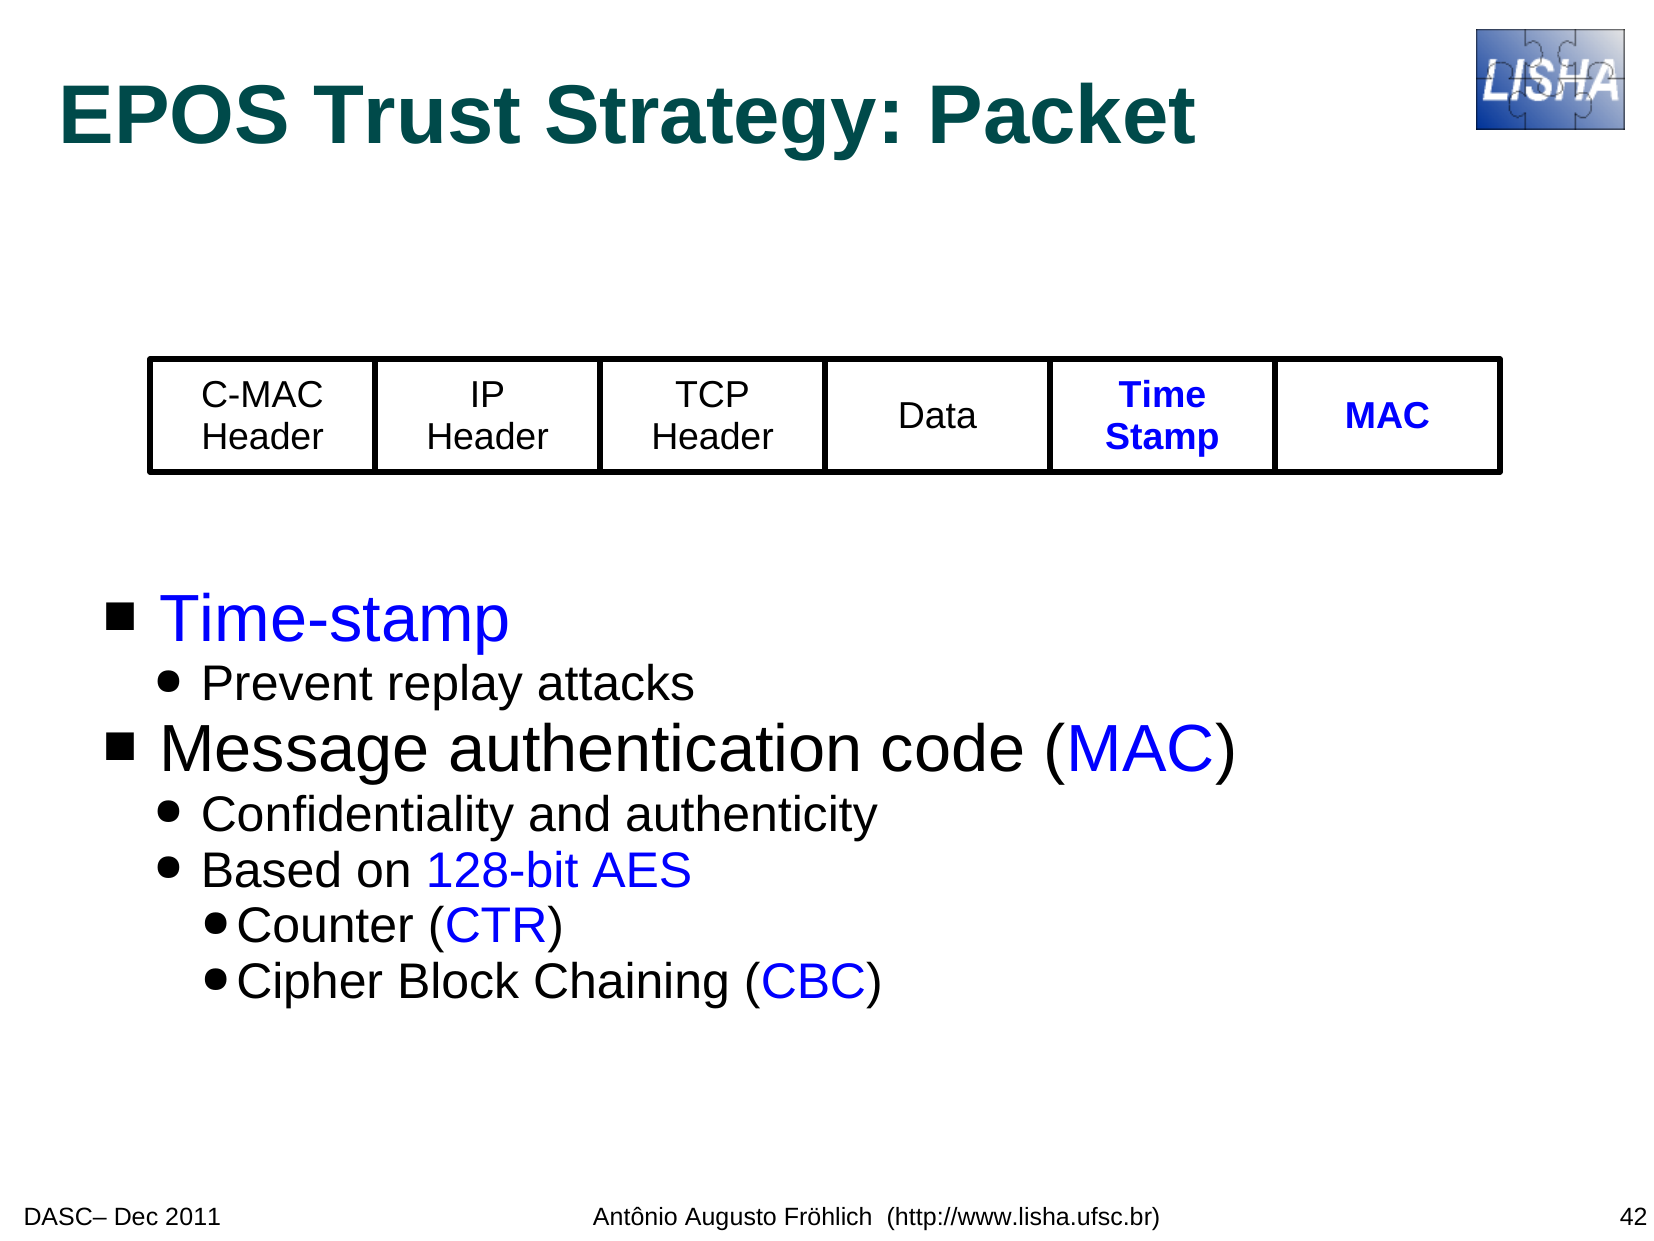

# EPOS Trust Strategy: Packet
C-MAC
Header
IP
Header
TCP
Header
Data
Time
Stamp
MAC
Time-stamp
Prevent replay attacks
Message authentication code (MAC)
Confidentiality and authenticity
Based on 128-bit AES
Counter (CTR)
Cipher Block Chaining (CBC)